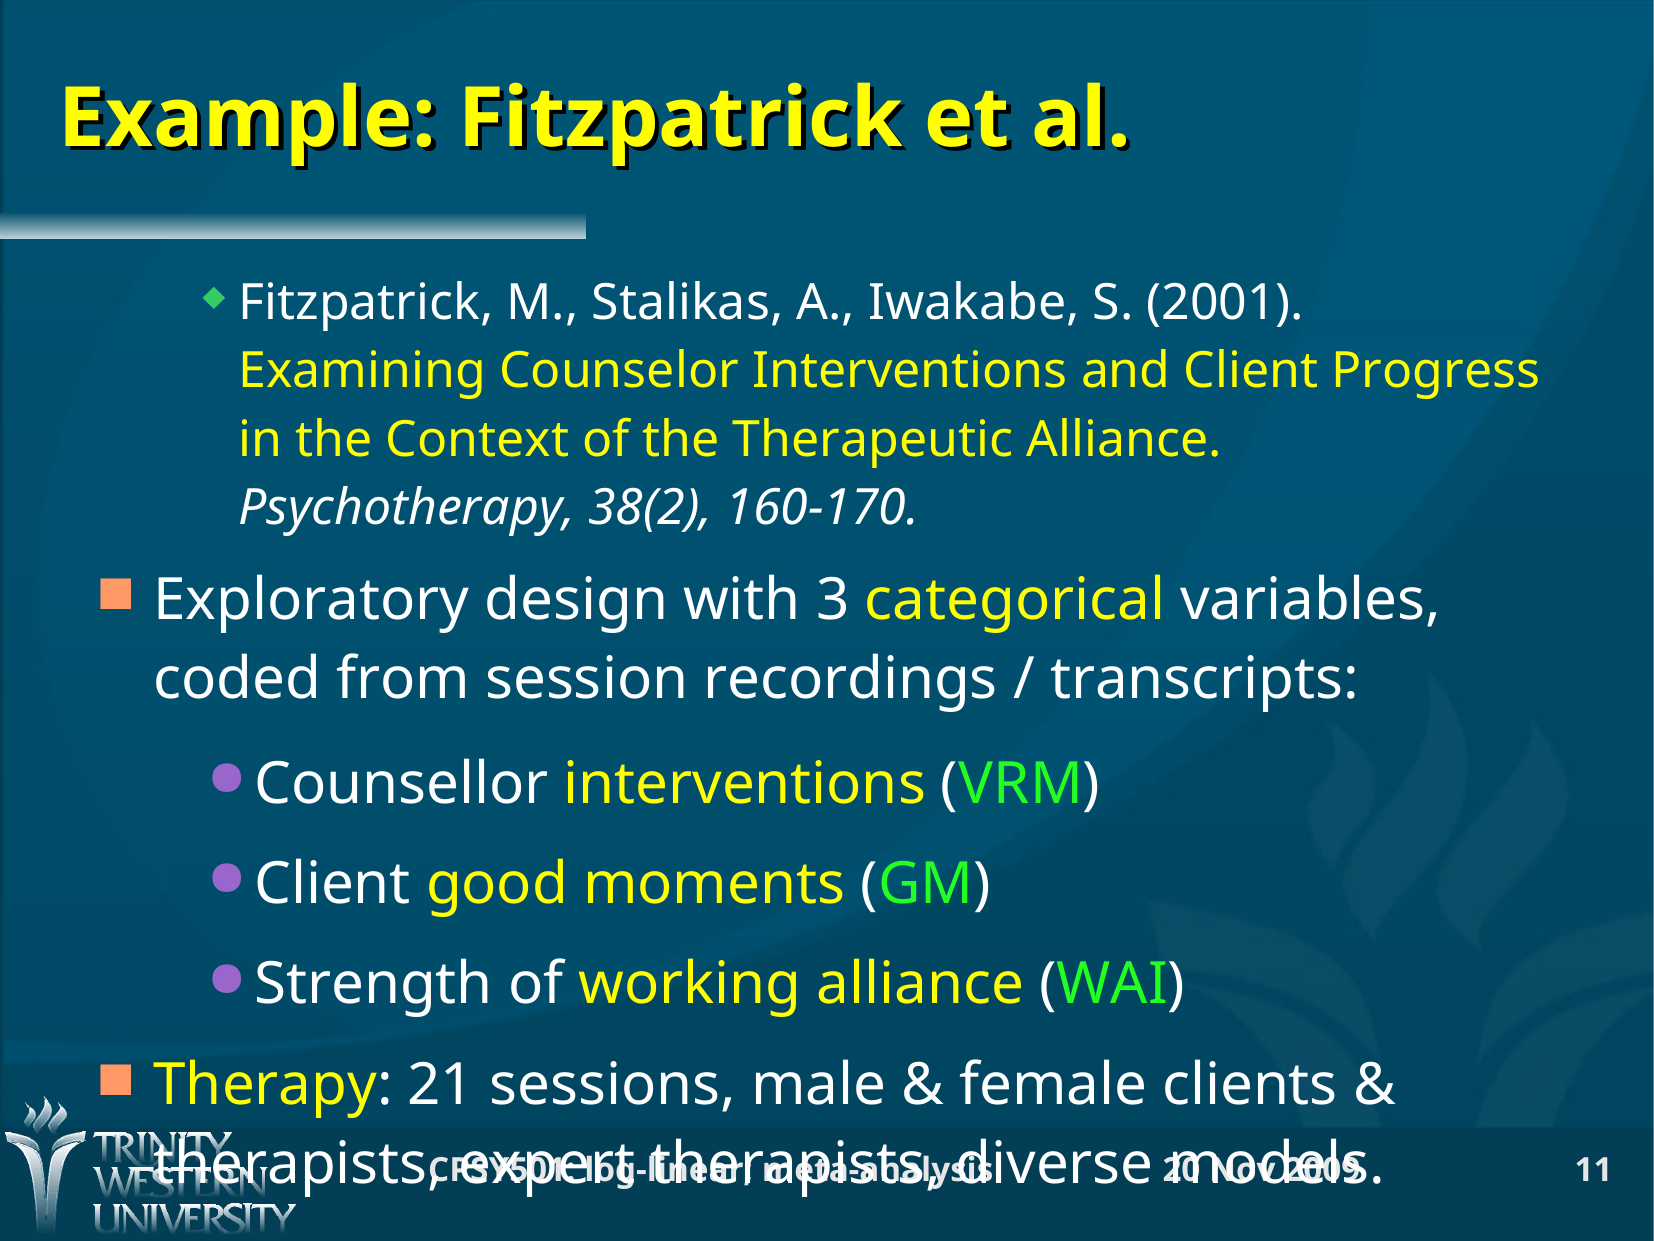

# Example: Fitzpatrick et al.
Fitzpatrick, M., Stalikas, A., Iwakabe, S. (2001).
Examining Counselor Interventions and Client Progress in the Context of the Therapeutic Alliance. Psychotherapy, 38(2), 160-170.
Exploratory design with 3 categorical variables, coded from session recordings / transcripts:
Counsellor interventions (VRM)
Client good moments (GM)
Strength of working alliance (WAI)
Therapy: 21 sessions, male & female clients & therapists, expert therapists, diverse models.
CPSY501: log-linear; meta-analysis
20 Nov 2009
11